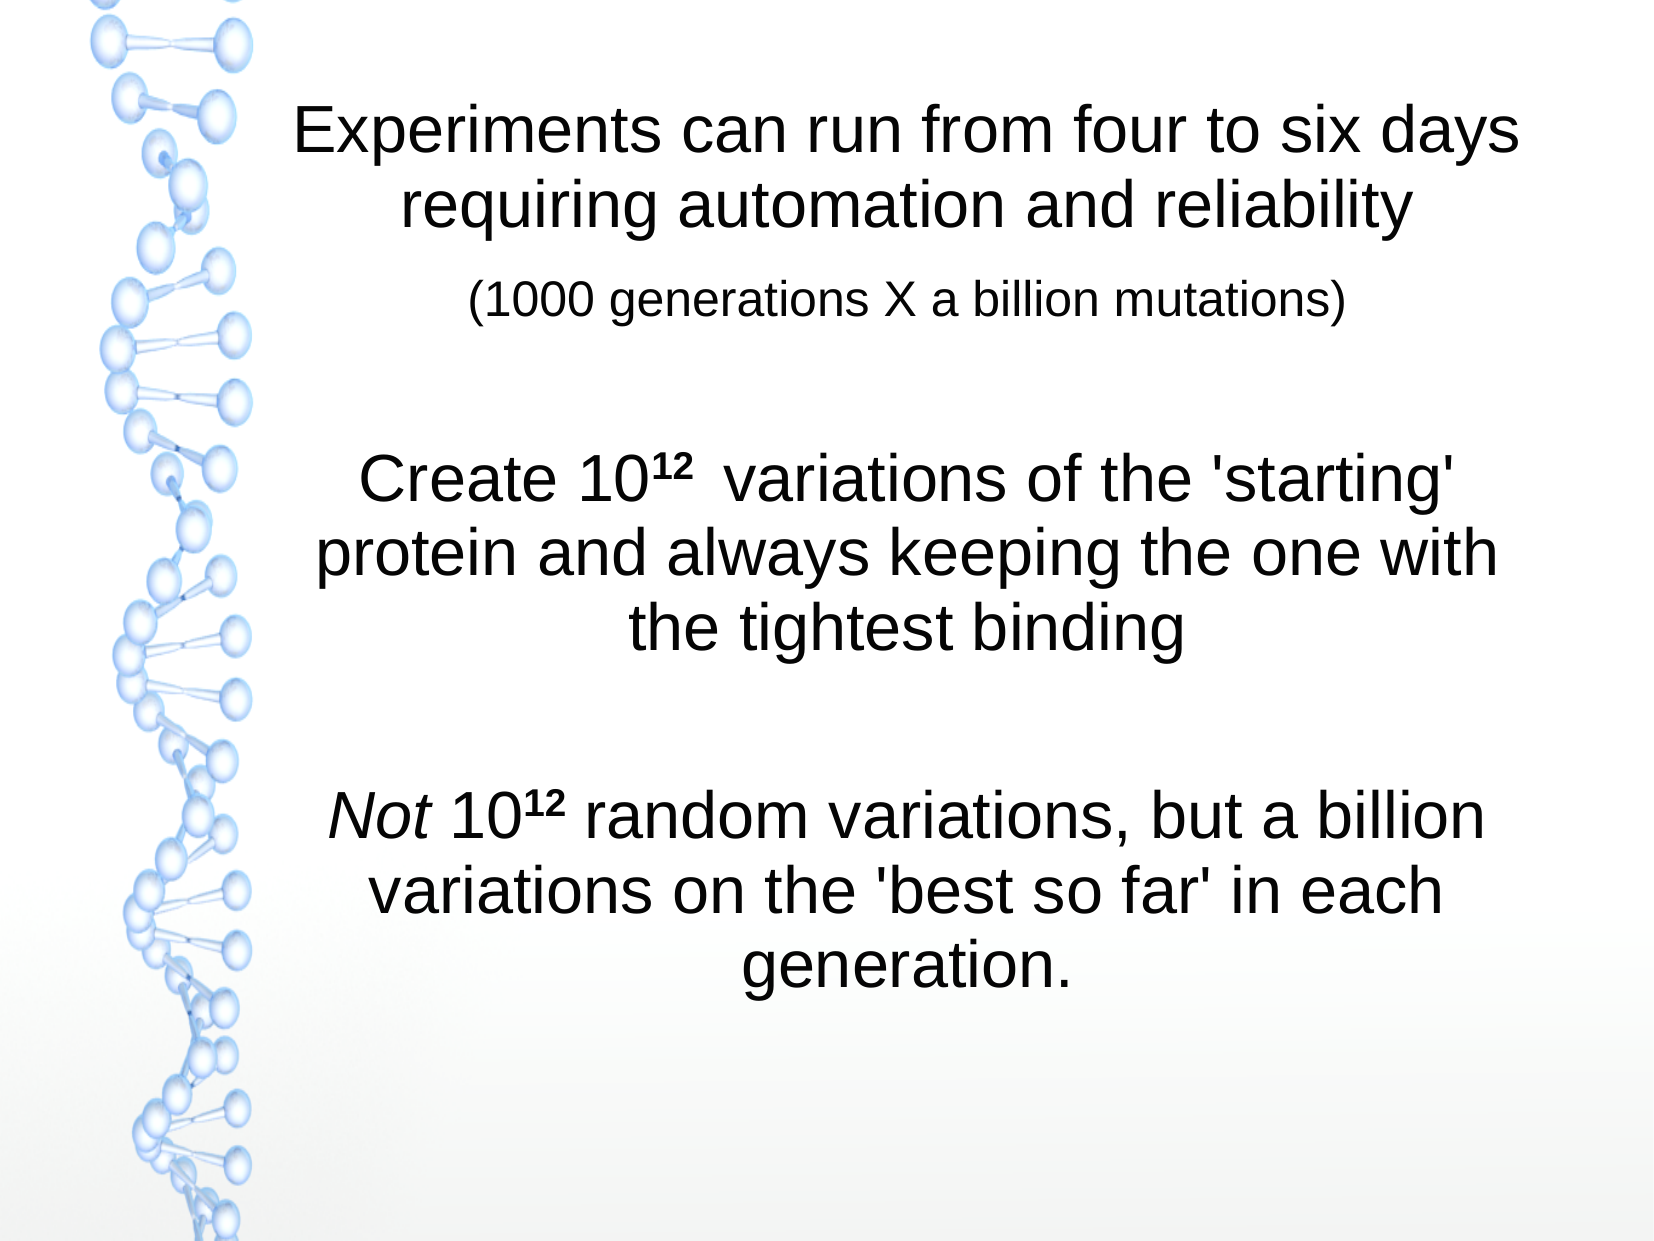

Experiments can run from four to six days requiring automation and reliability
(1000 generations X a billion mutations)
Create 1012 variations of the 'starting' protein and always keeping the one with the tightest binding
Not 1012 random variations, but a billion variations on the 'best so far' in each generation.